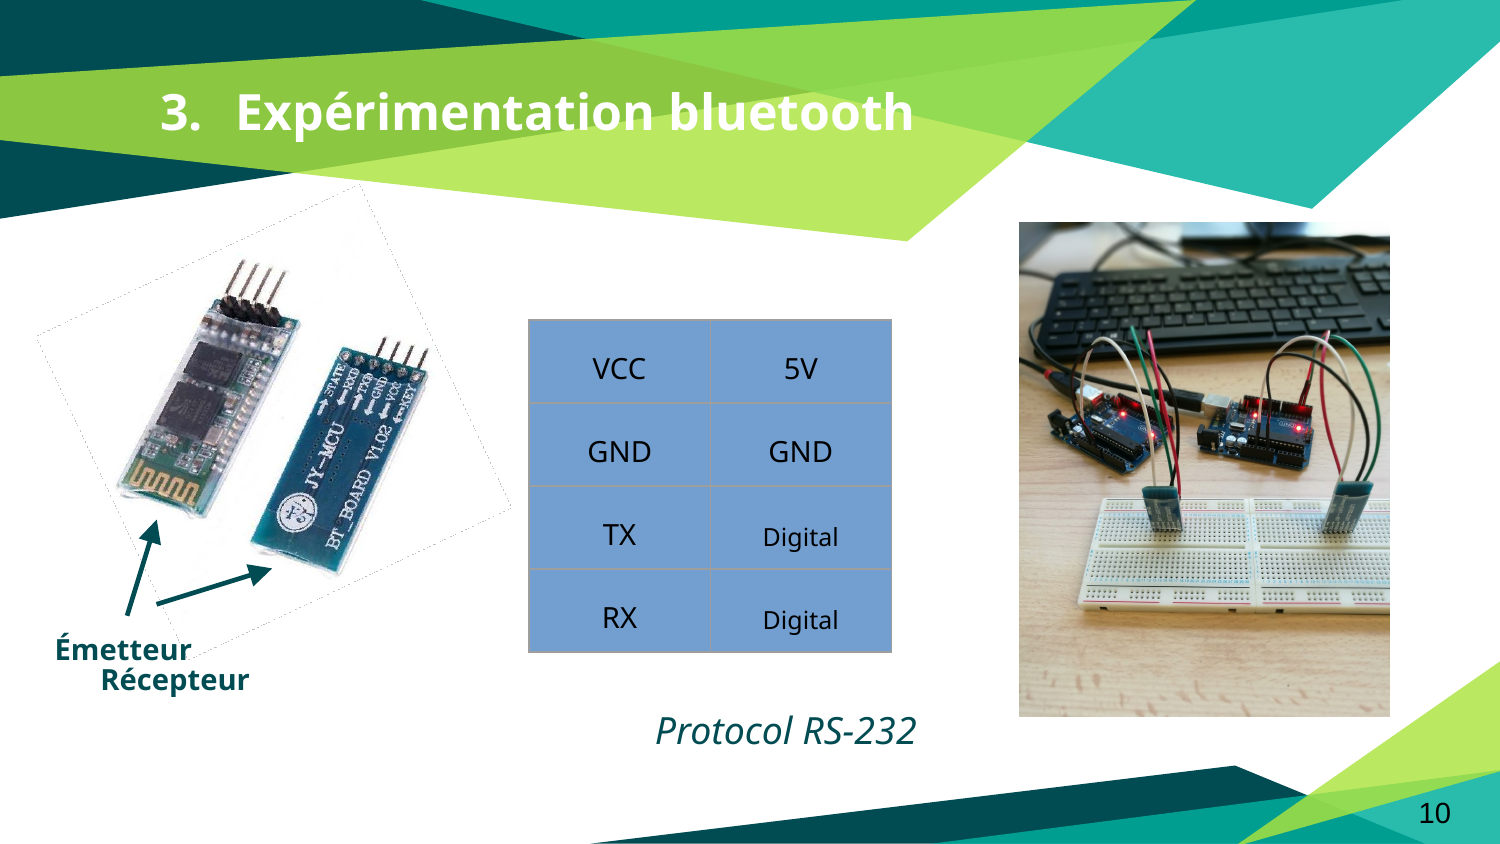

# 3.	Expérimentation bluetooth
| VCC | 5V |
| --- | --- |
| GND | GND |
| TX | Digital |
| RX | Digital |
Émetteur
Récepteur
Protocol RS-232